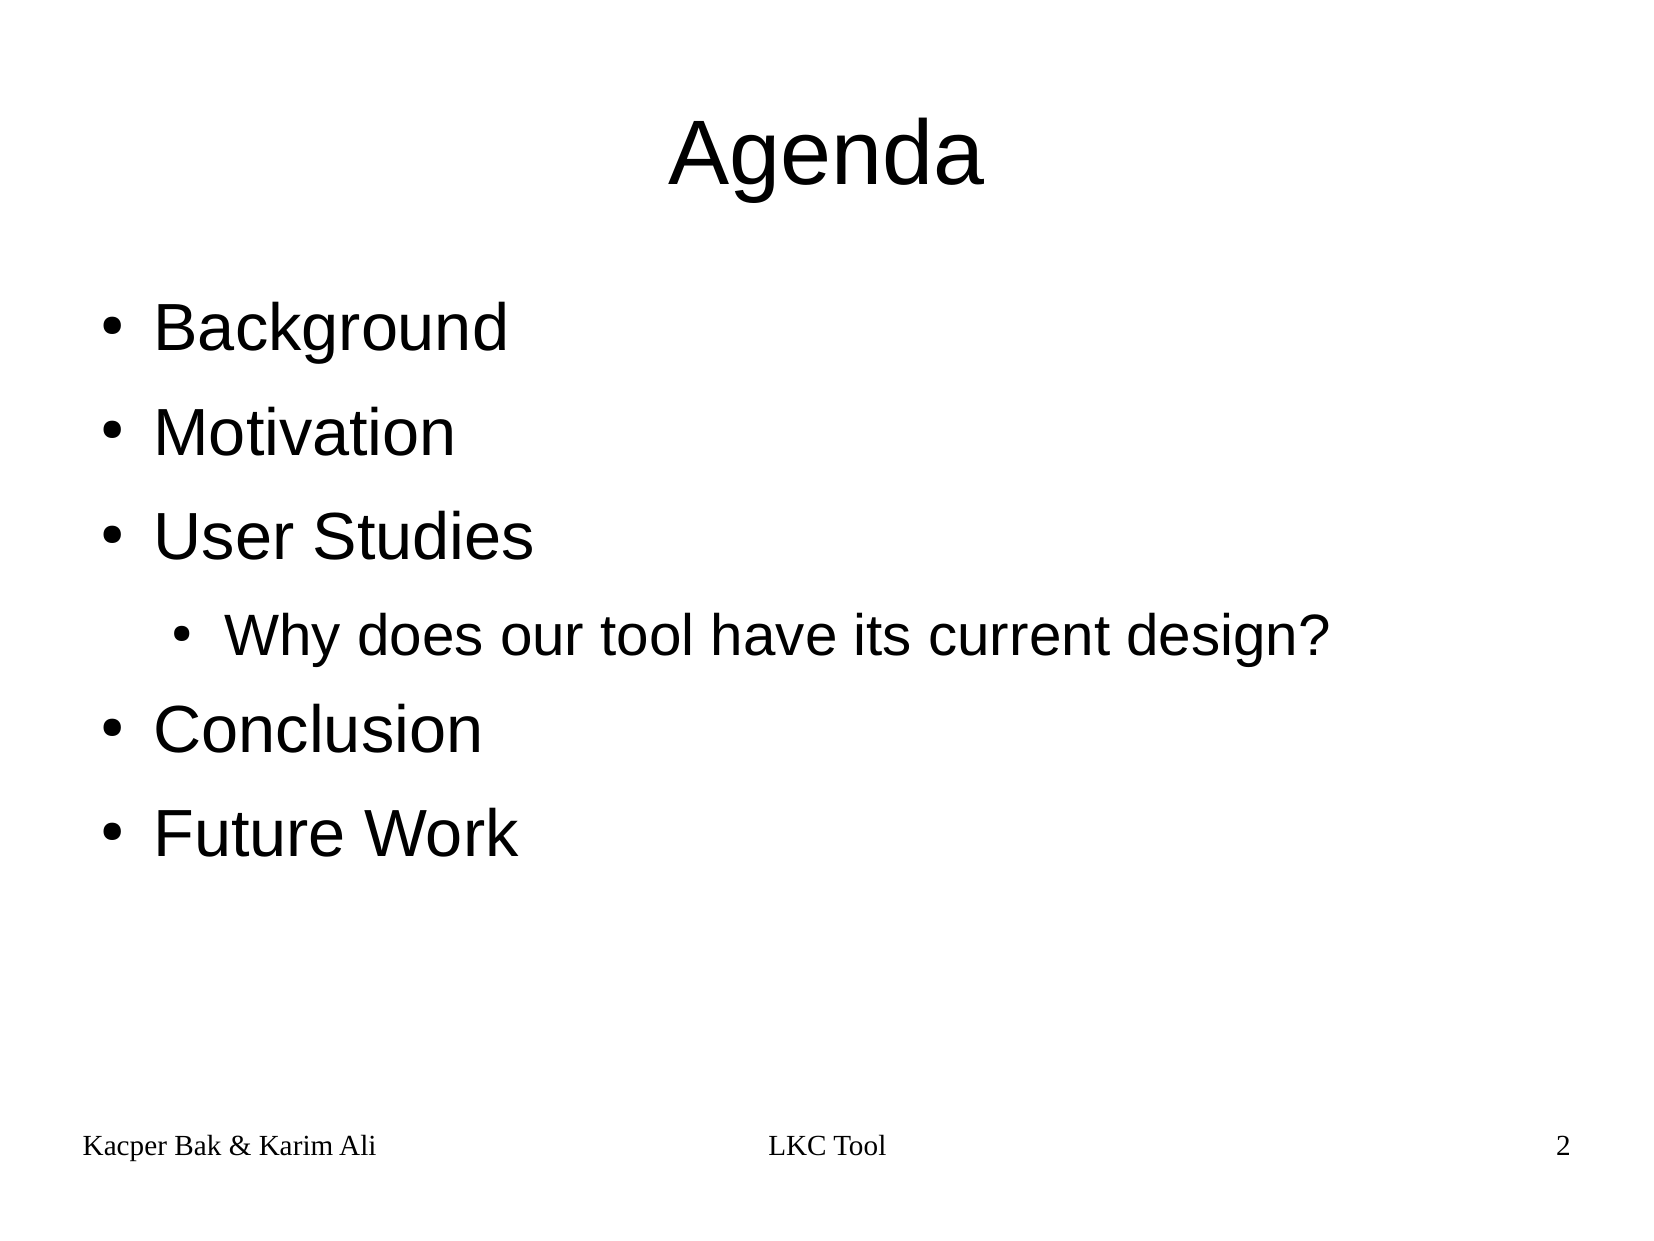

# Agenda
Background
Motivation
User Studies
Why does our tool have its current design?
Conclusion
Future Work
Kacper Bak & Karim Ali
LKC Tool
2